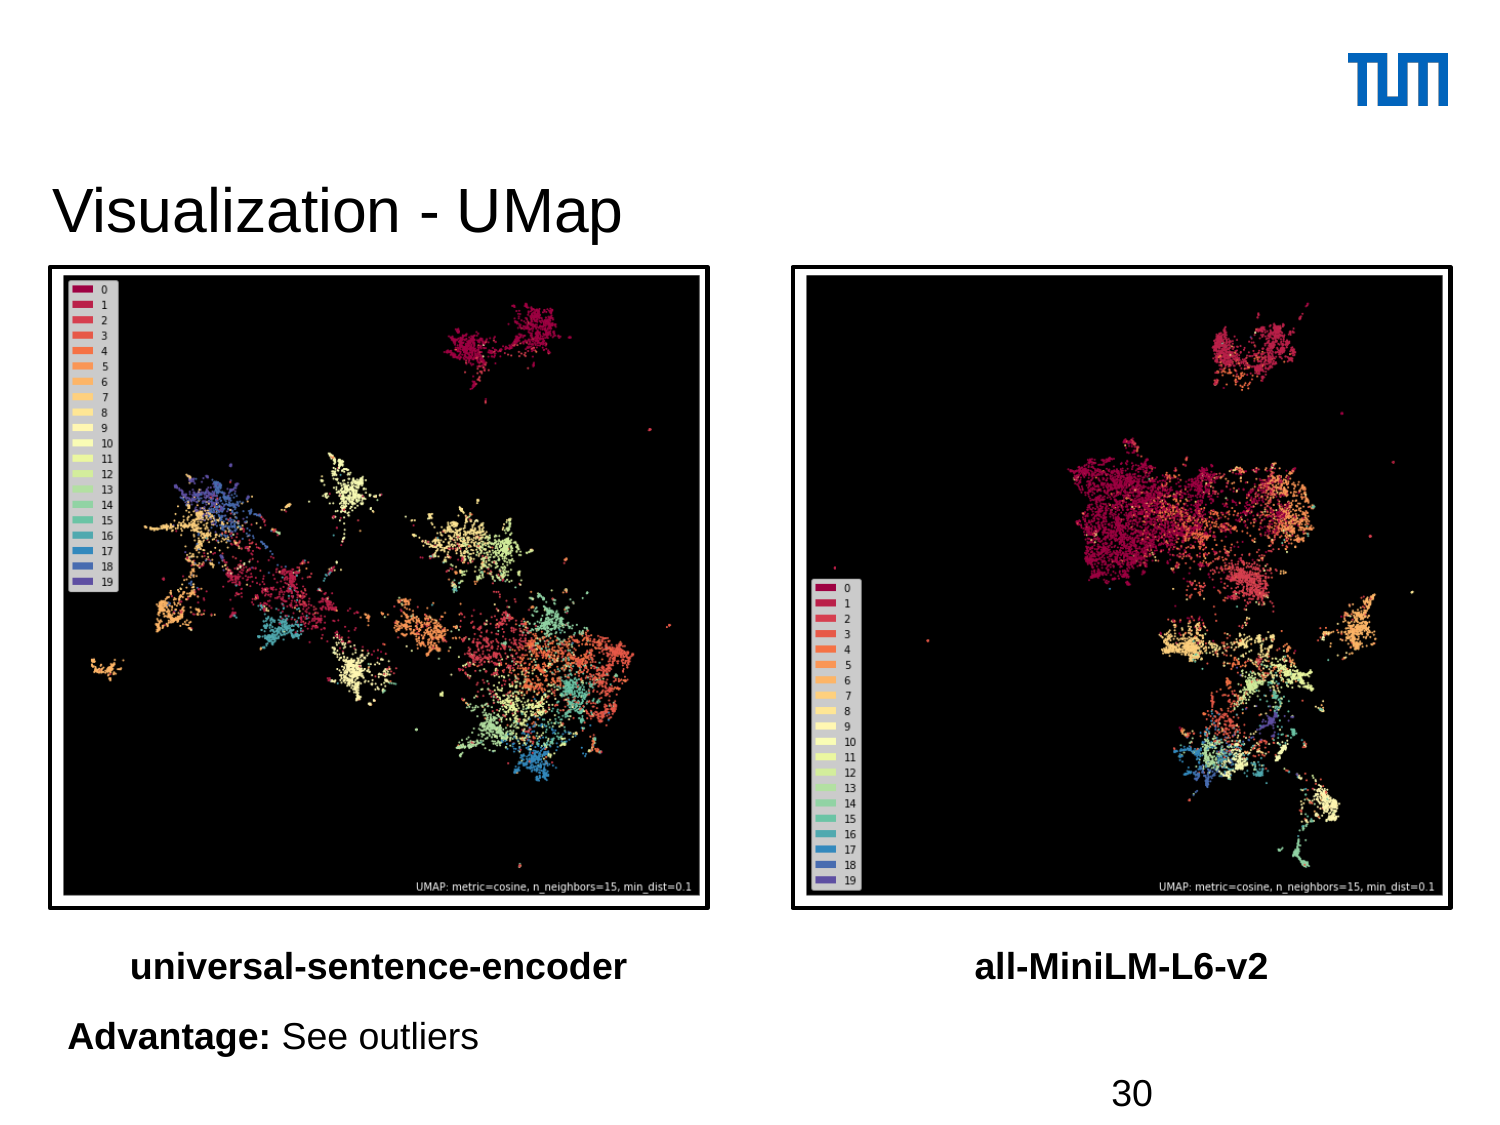

Visualization - UMap
universal-sentence-encoder
all-MiniLM-L6-v2
Advantage: See outliers